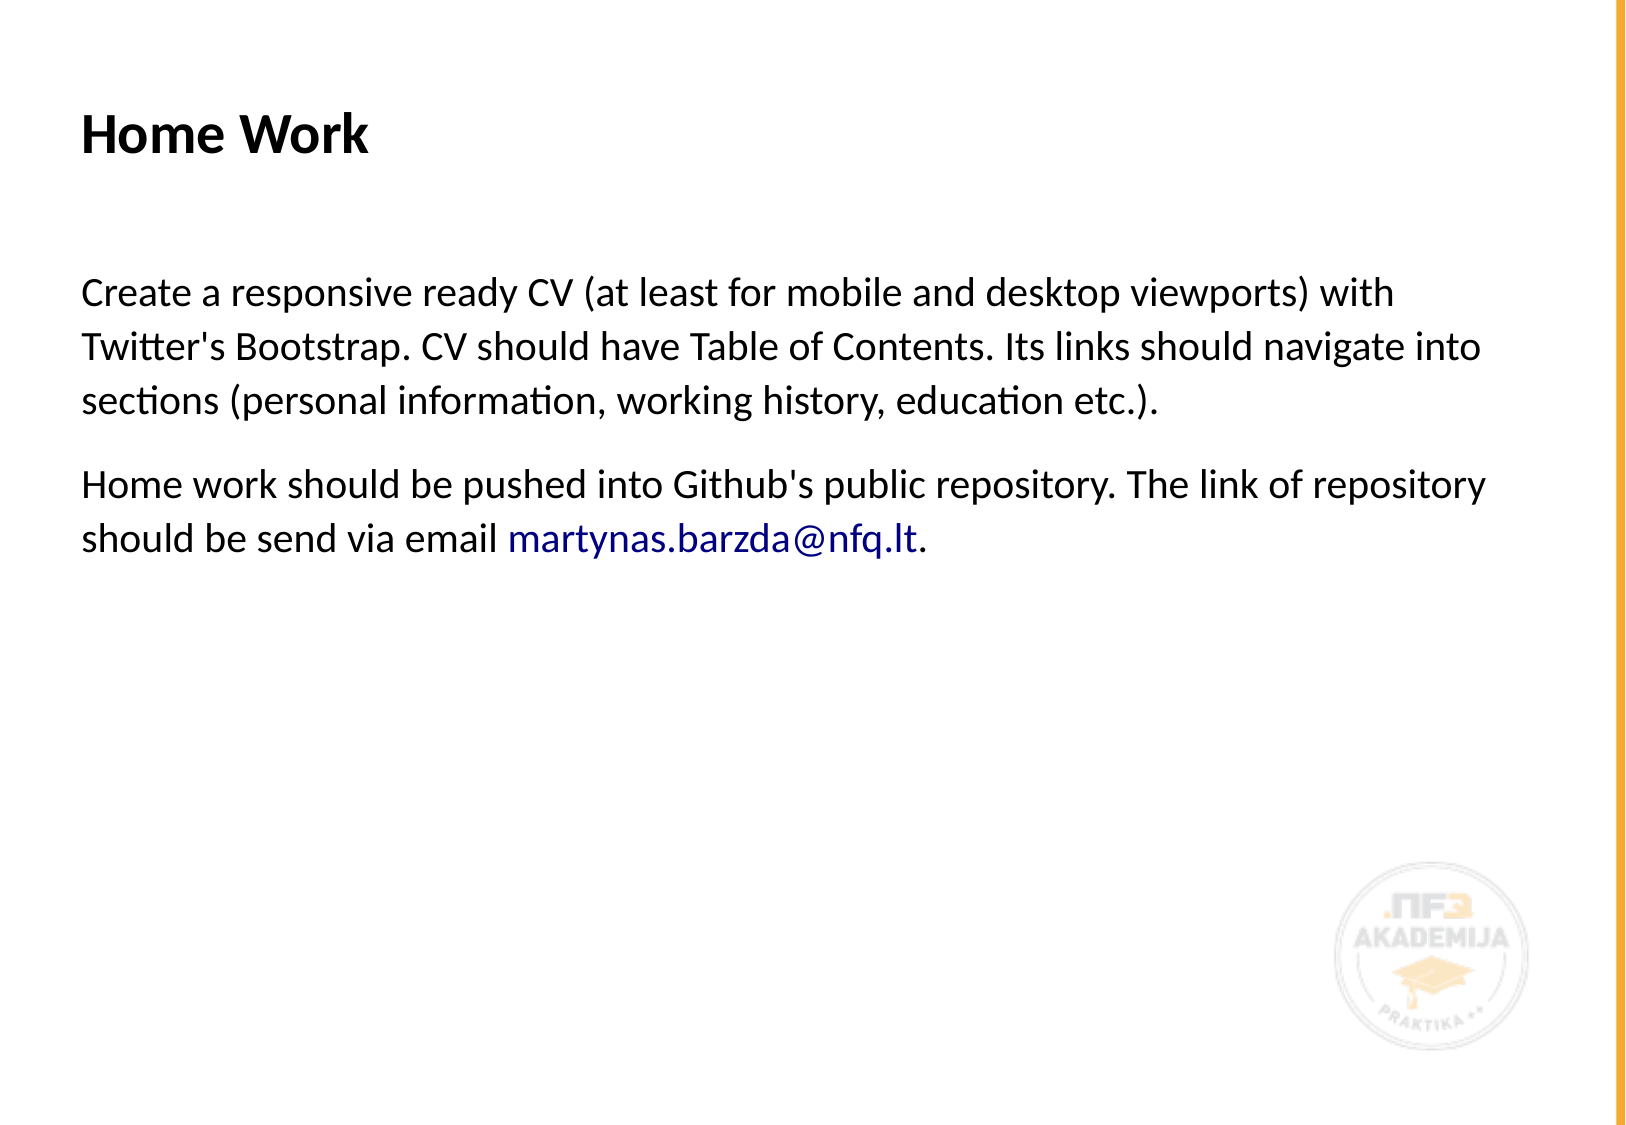

# Home Work
Create a responsive ready CV (at least for mobile and desktop viewports) with Twitter's Bootstrap. CV should have Table of Contents. Its links should navigate into sections (personal information, working history, education etc.).
Home work should be pushed into Github's public repository. The link of repository should be send via email martynas.barzda@nfq.lt.